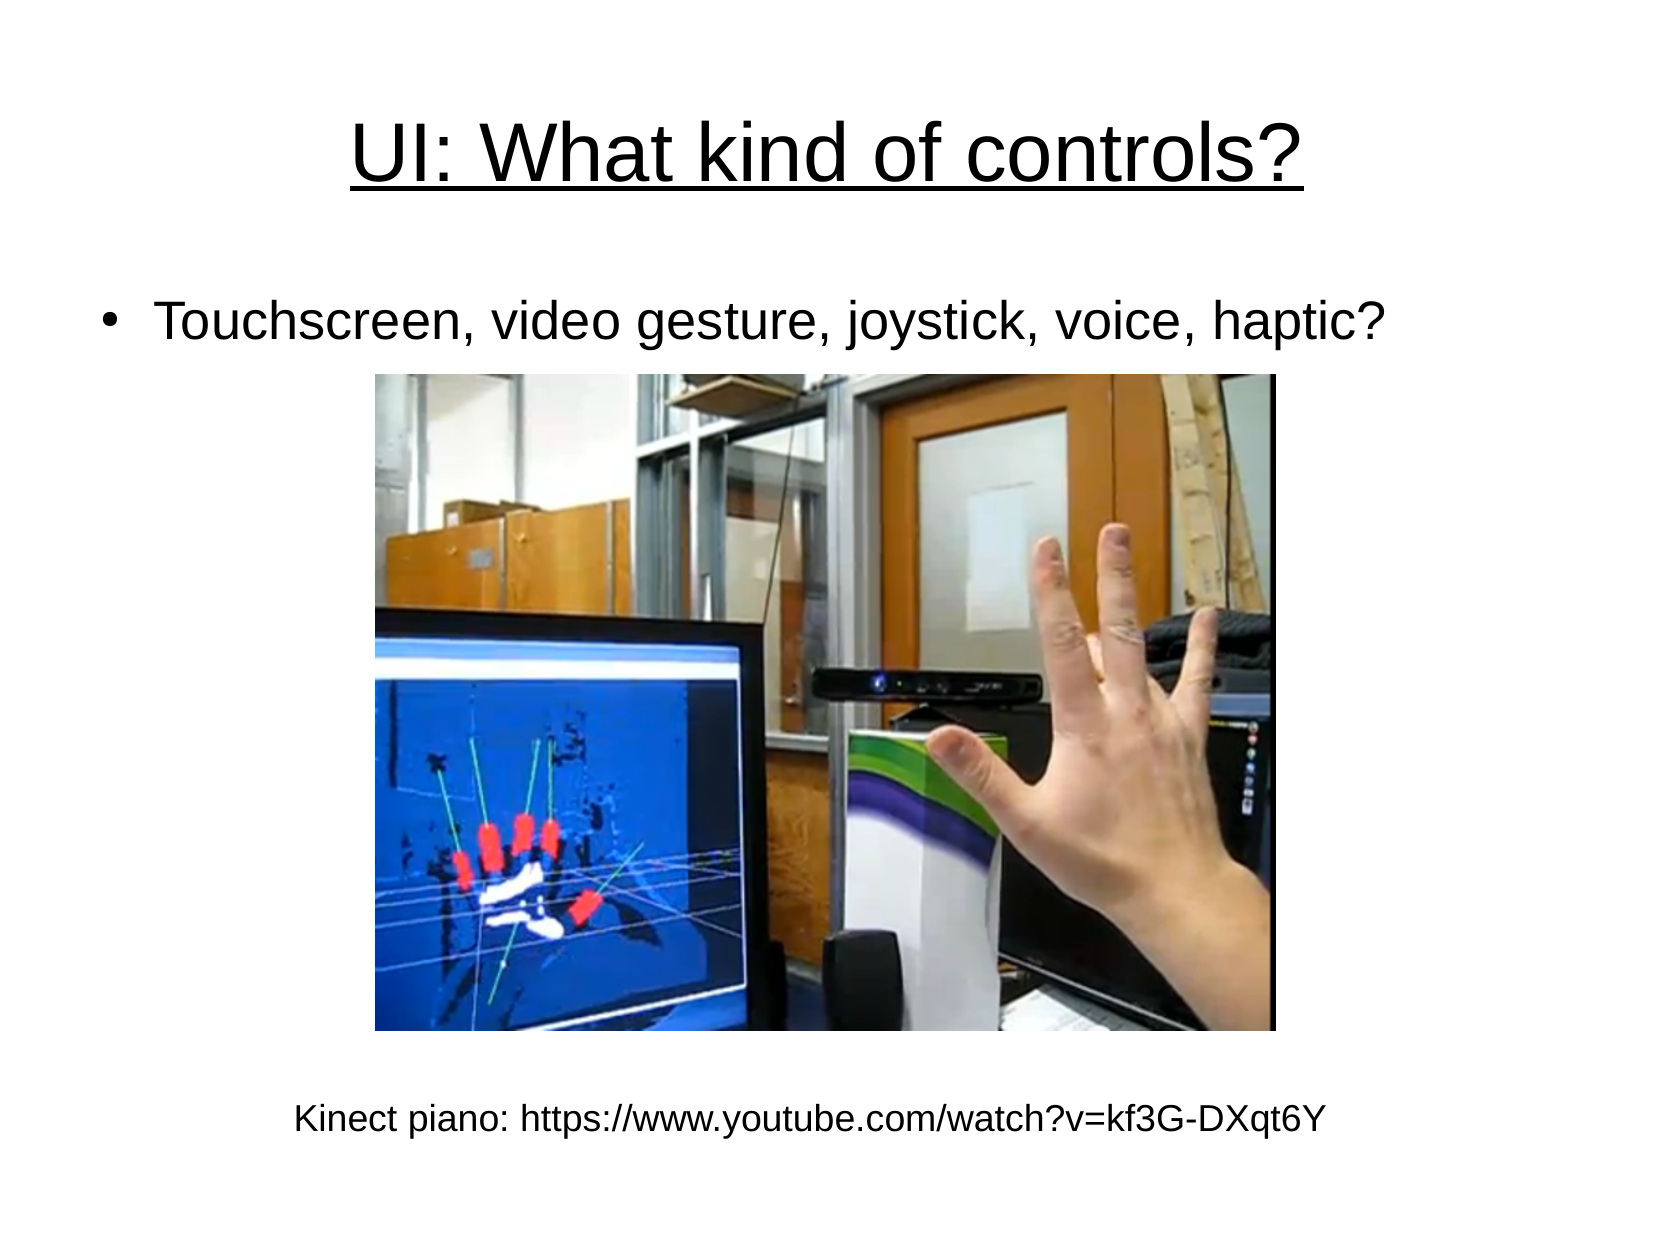

# UI: What kind of controls?
Touchscreen, video gesture, joystick, voice, haptic?
Kinect piano: https://www.youtube.com/watch?v=kf3G-DXqt6Y